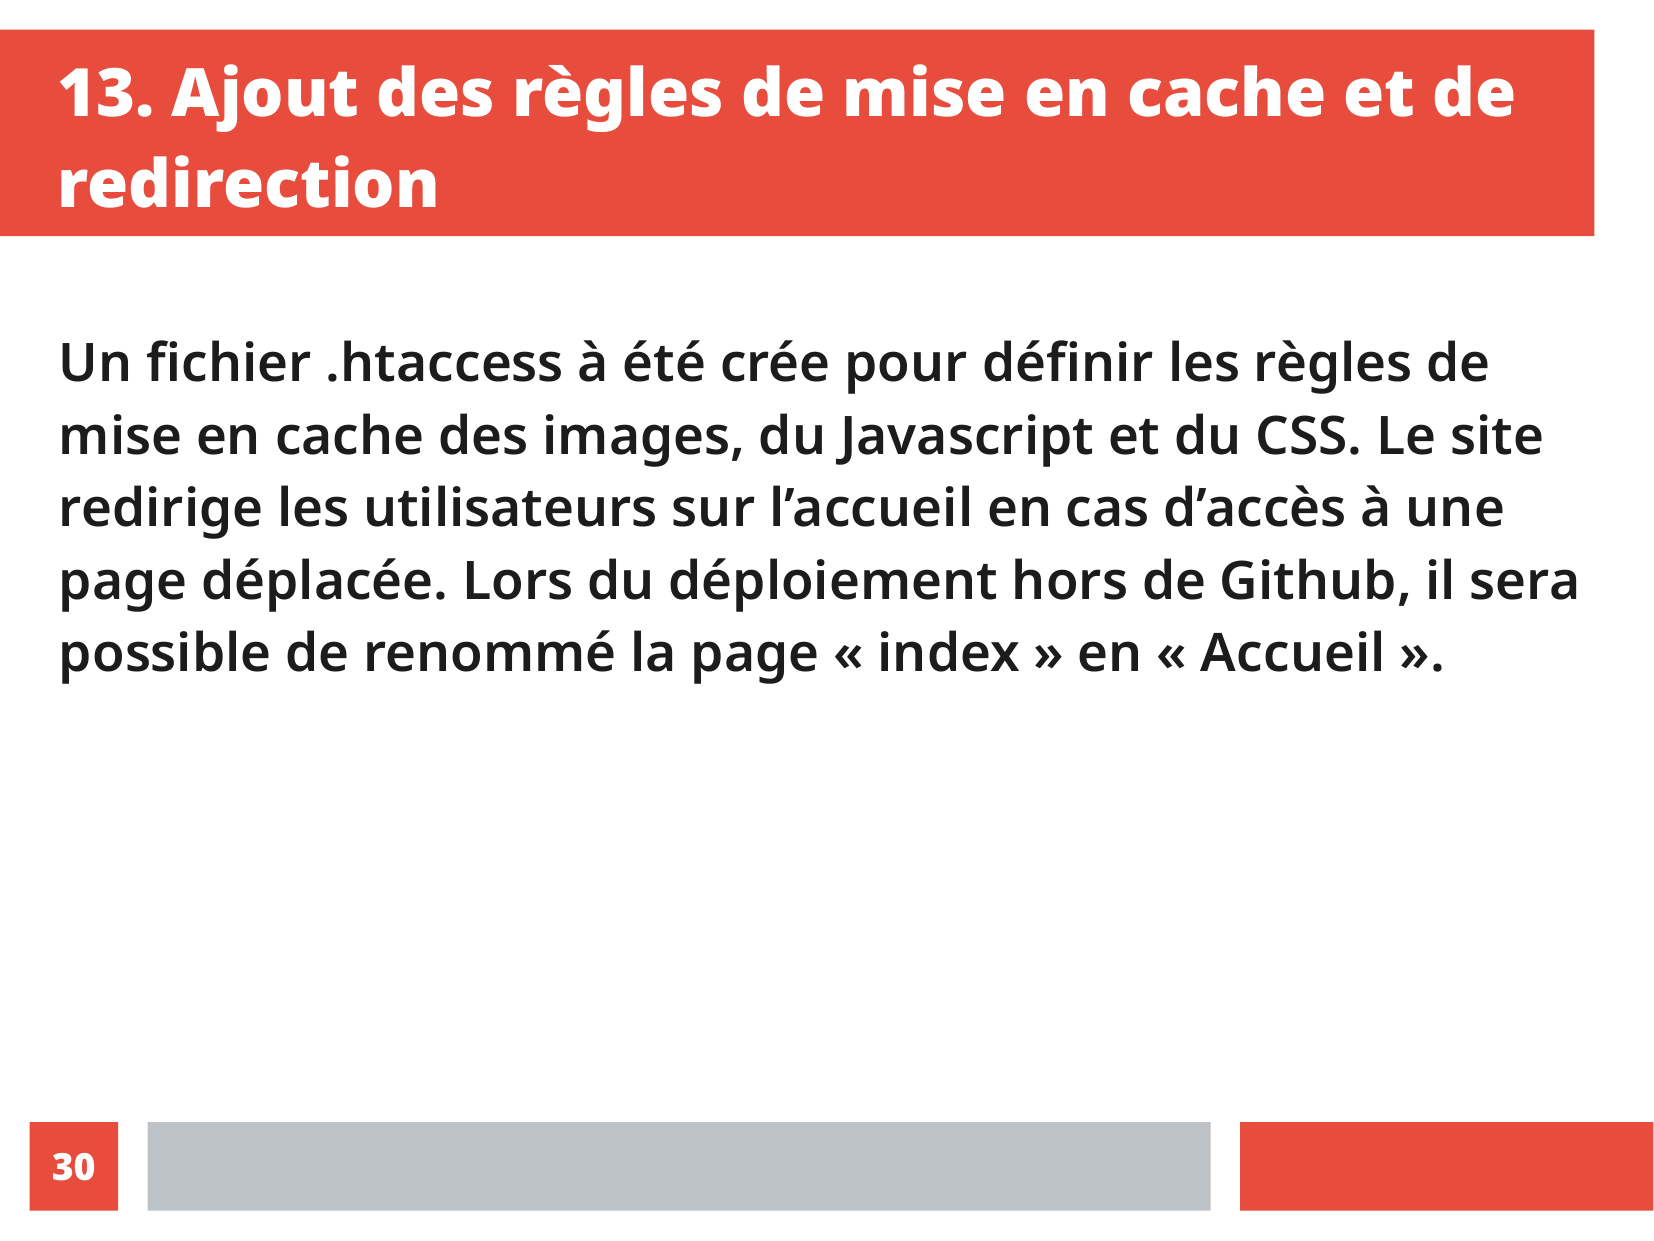

# 13. Ajout des règles de mise en cache et de redirection
Un fichier .htaccess à été crée pour définir les règles de mise en cache des images, du Javascript et du CSS. Le site redirige les utilisateurs sur l’accueil en cas d’accès à une page déplacée. Lors du déploiement hors de Github, il sera possible de renommé la page « index » en « Accueil ».
30